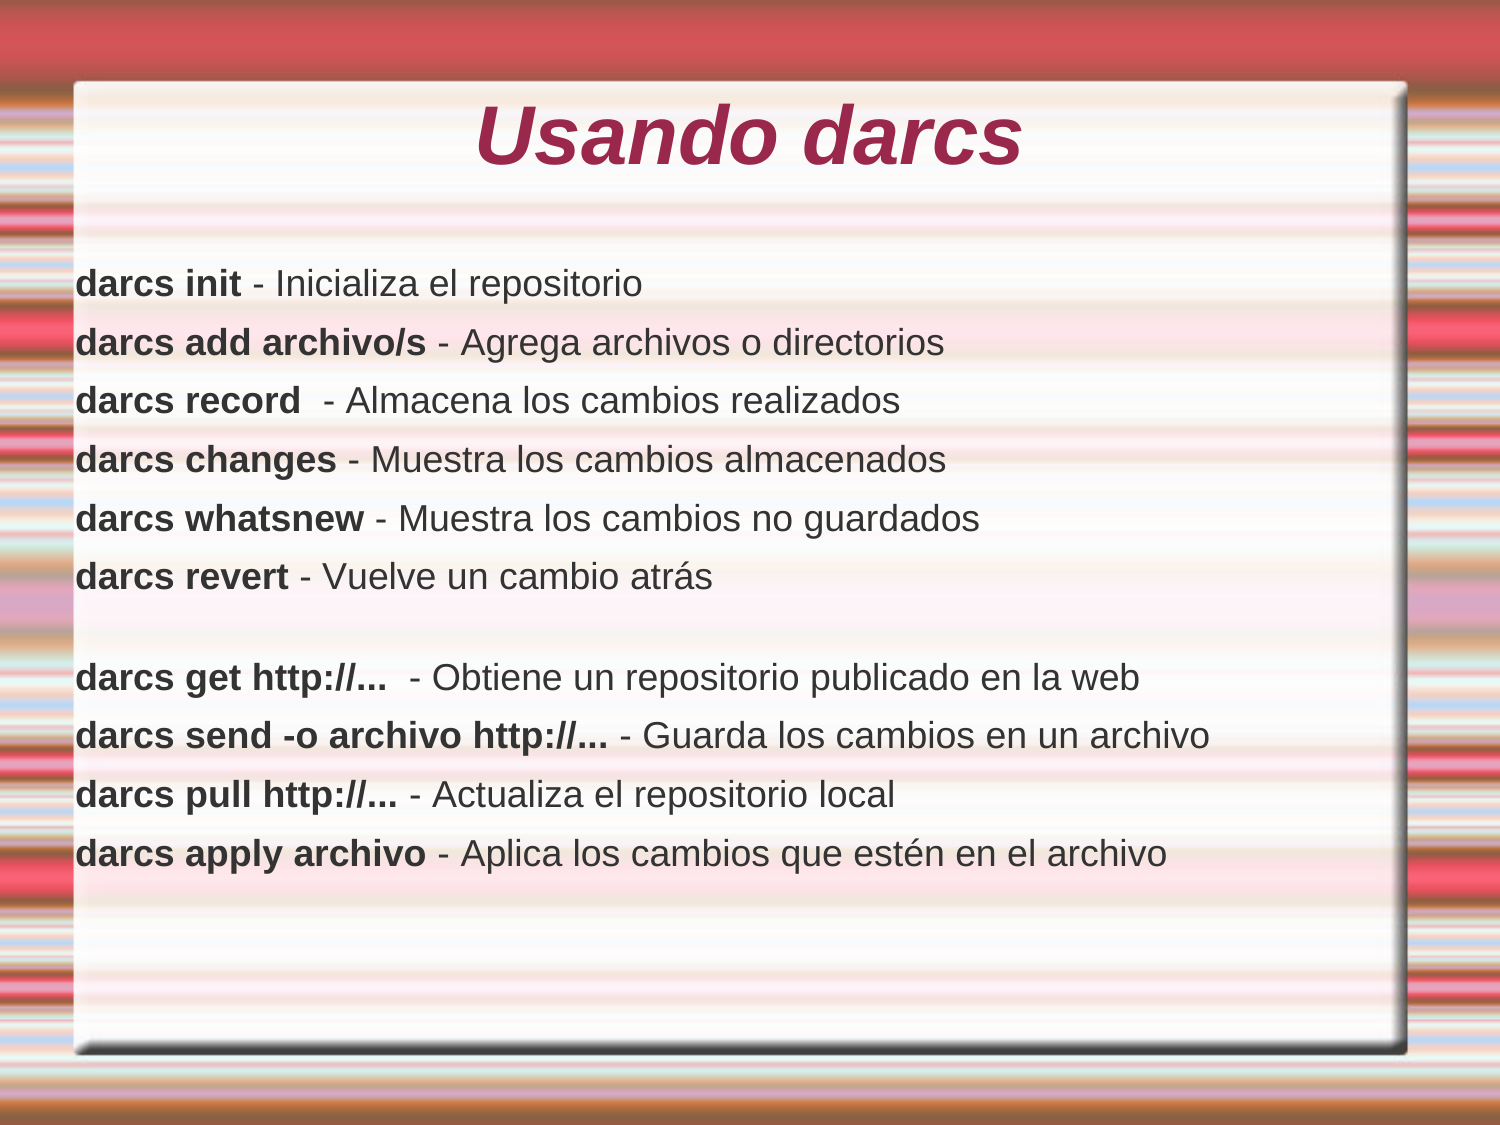

# Usando darcs
darcs init - Inicializa el repositorio
darcs add archivo/s - Agrega archivos o directorios
darcs record - Almacena los cambios realizados
darcs changes - Muestra los cambios almacenados
darcs whatsnew - Muestra los cambios no guardados
darcs revert - Vuelve un cambio atrás
darcs get http://... - Obtiene un repositorio publicado en la web
darcs send -o archivo http://... - Guarda los cambios en un archivo
darcs pull http://... - Actualiza el repositorio local
darcs apply archivo - Aplica los cambios que estén en el archivo